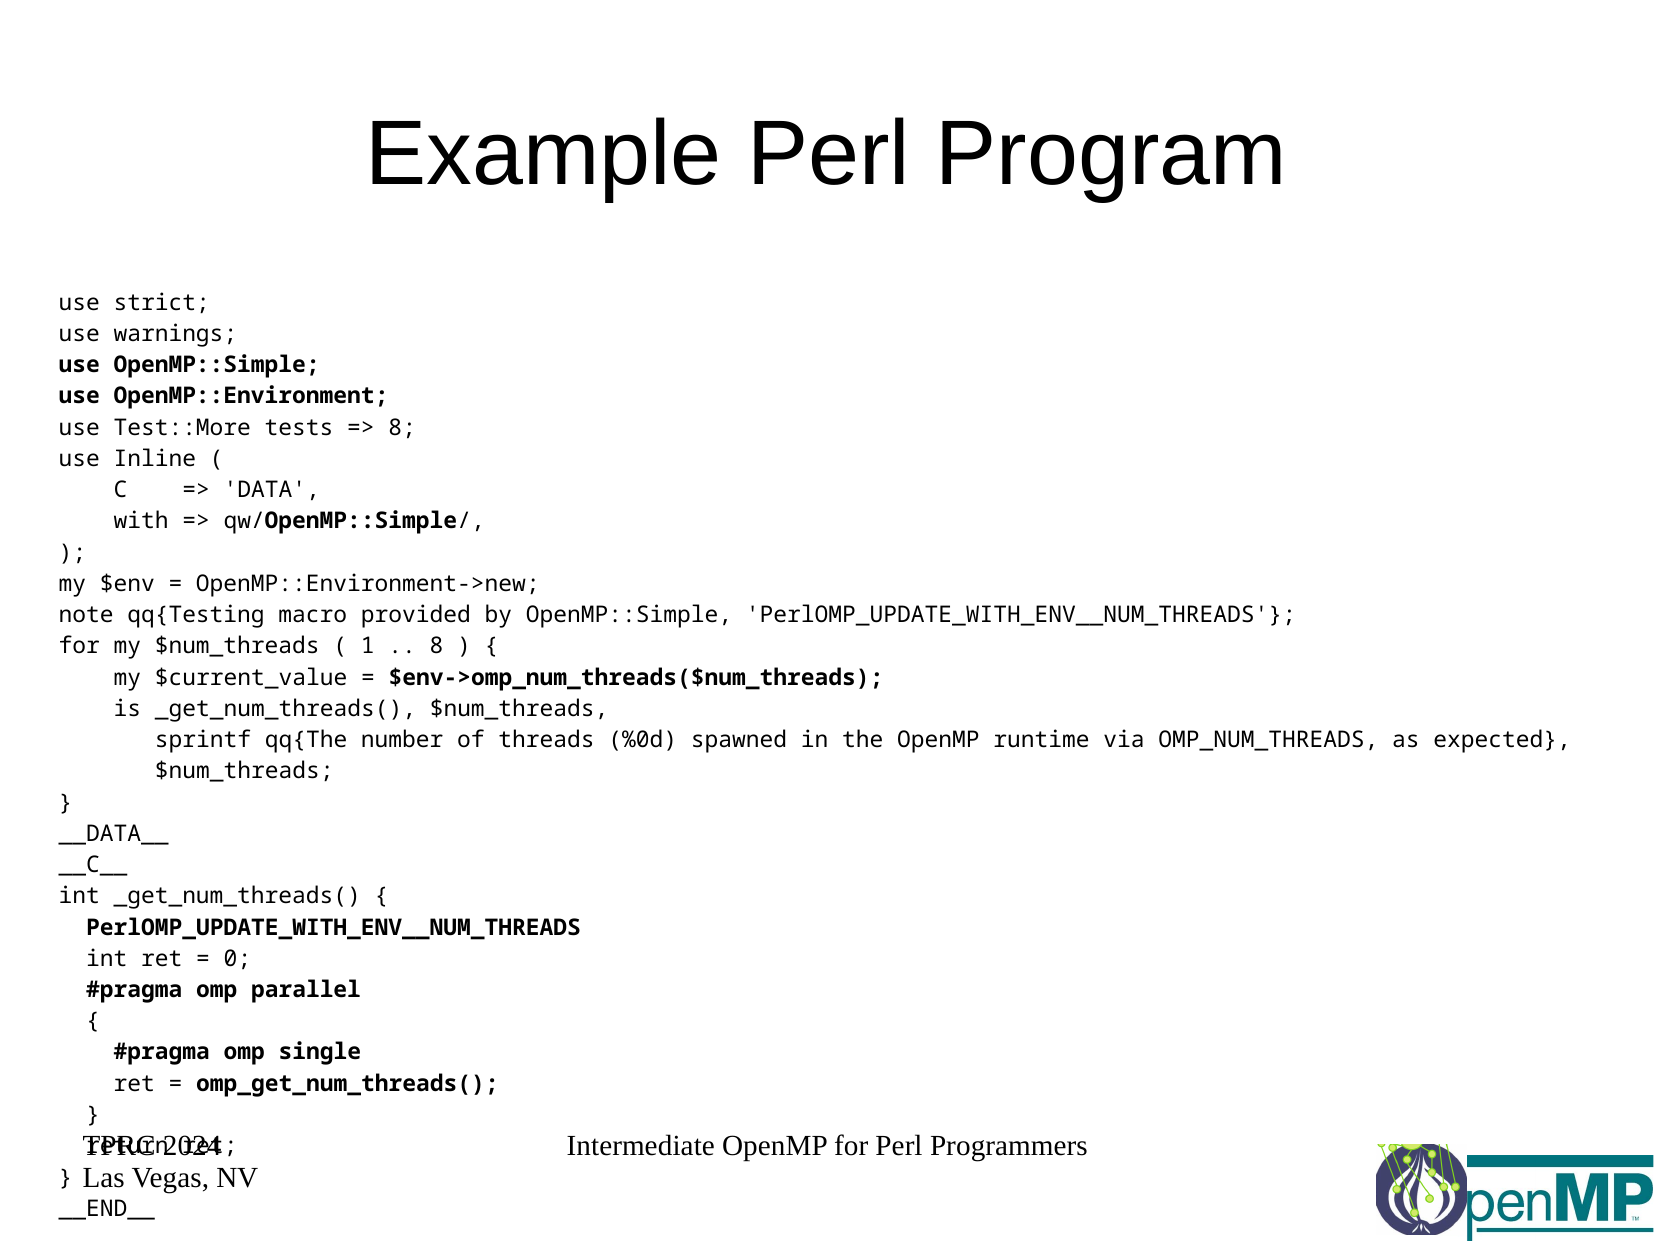

# Example Perl Program
use strict;
use warnings;
use OpenMP::Simple;
use OpenMP::Environment;
use Test::More tests => 8;
use Inline (
 C => 'DATA',
 with => qw/OpenMP::Simple/,
);
my $env = OpenMP::Environment->new;
note qq{Testing macro provided by OpenMP::Simple, 'PerlOMP_UPDATE_WITH_ENV__NUM_THREADS'};
for my $num_threads ( 1 .. 8 ) {
 my $current_value = $env->omp_num_threads($num_threads);
 is _get_num_threads(), $num_threads,
 sprintf qq{The number of threads (%0d) spawned in the OpenMP runtime via OMP_NUM_THREADS, as expected},
 $num_threads;
}
__DATA__
__C__
int _get_num_threads() {
 PerlOMP_UPDATE_WITH_ENV__NUM_THREADS
 int ret = 0;
 #pragma omp parallel
 {
 #pragma omp single
 ret = omp_get_num_threads();
 }
 return ret;
}
__END__